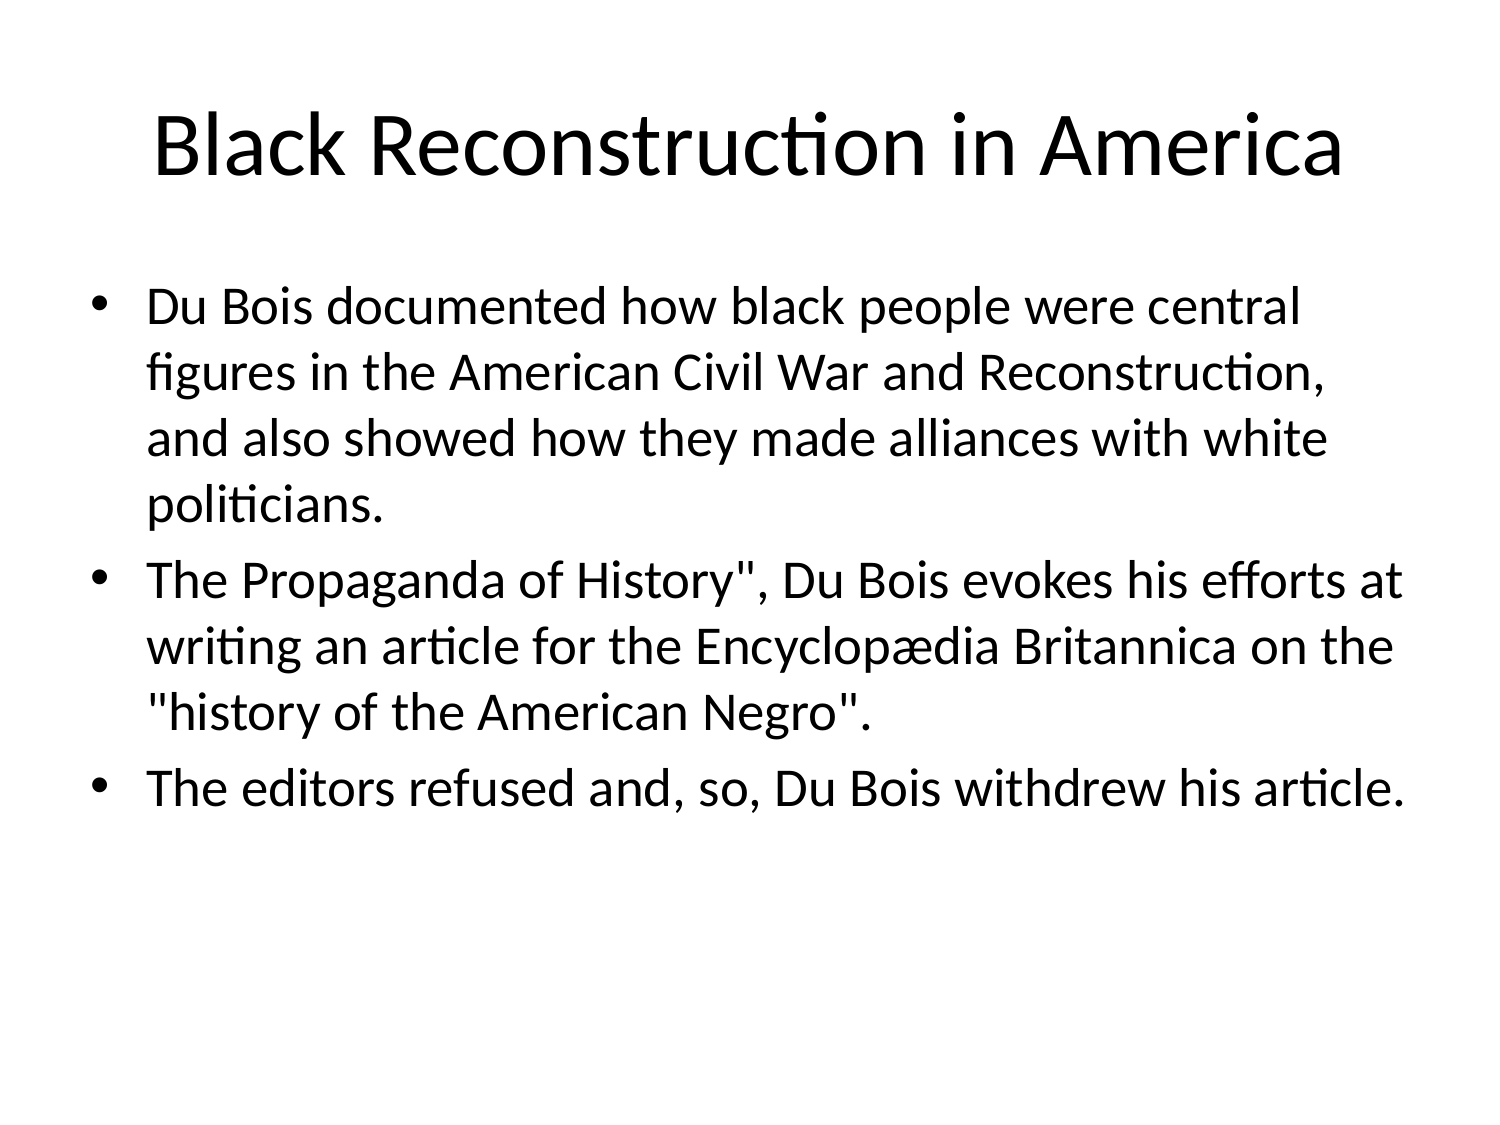

# Black Reconstruction in America
Du Bois documented how black people were central figures in the American Civil War and Reconstruction, and also showed how they made alliances with white politicians.
The Propaganda of History", Du Bois evokes his efforts at writing an article for the Encyclopædia Britannica on the "history of the American Negro".
The editors refused and, so, Du Bois withdrew his article.